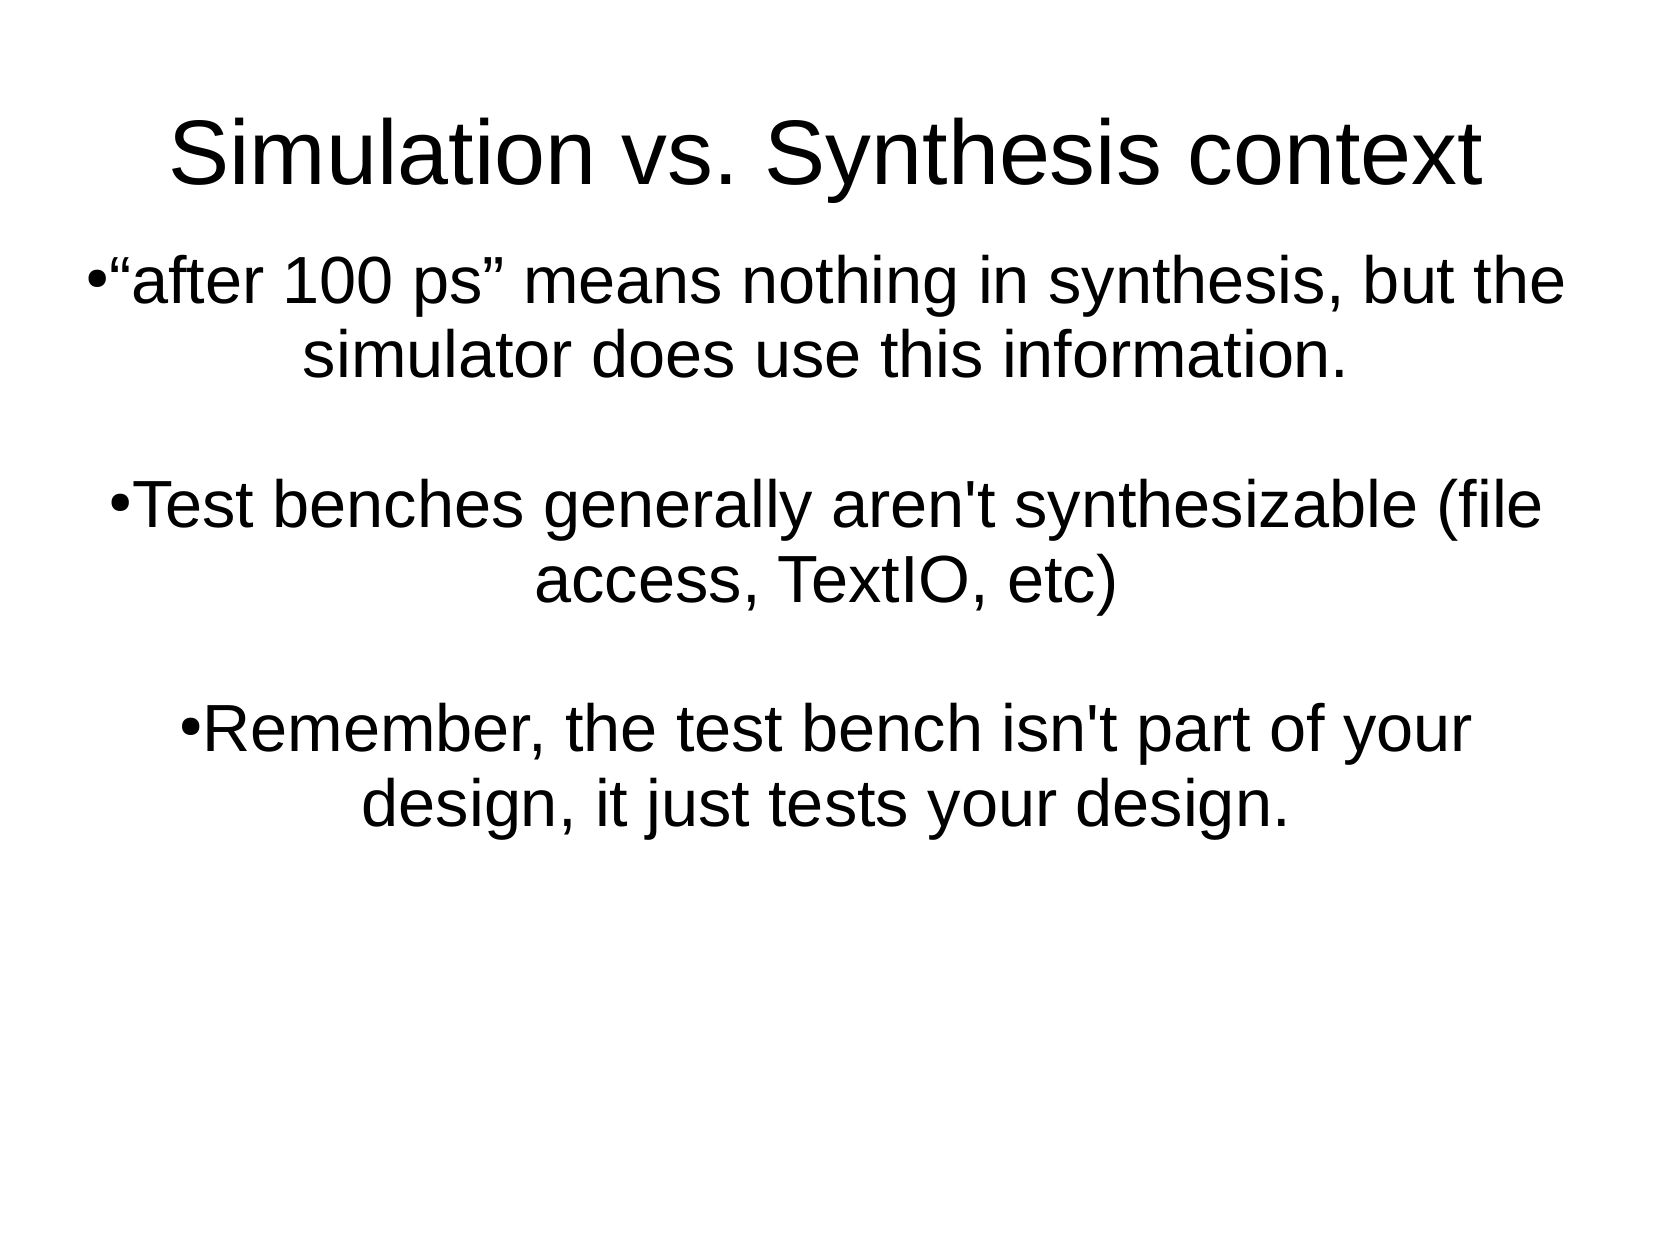

“after 100 ps” means nothing in synthesis, but the simulator does use this information.
Test benches generally aren't synthesizable (file access, TextIO, etc)
Remember, the test bench isn't part of your design, it just tests your design.
# Simulation vs. Synthesis context